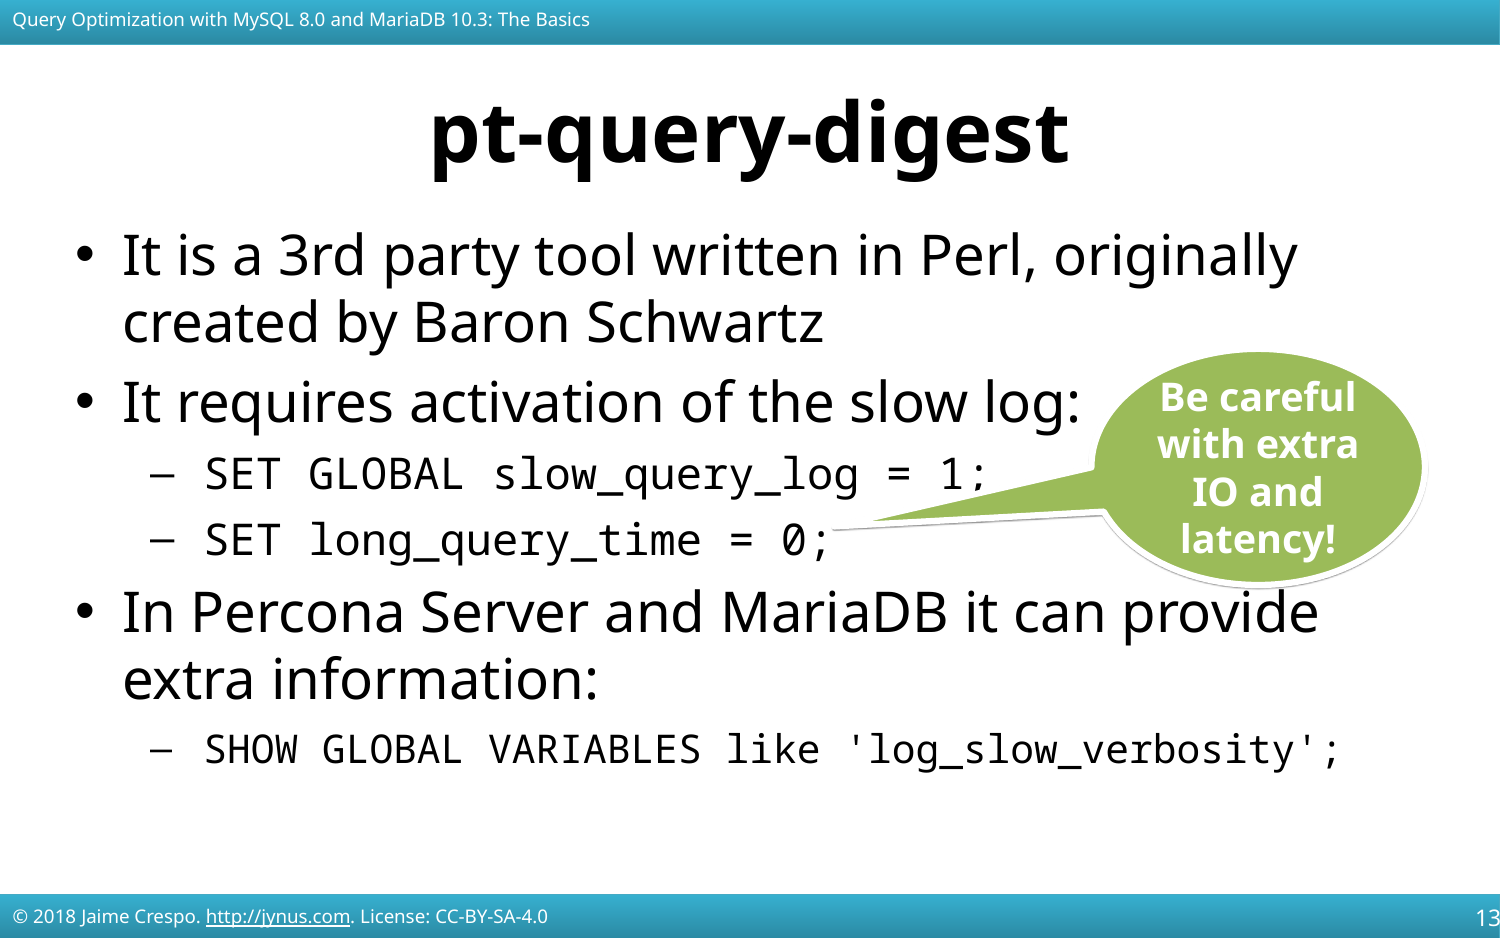

# pt-query-digest
It is a 3rd party tool written in Perl, originally created by Baron Schwartz
It requires activation of the slow log:
SET GLOBAL slow_query_log = 1;
SET long_query_time = 0;
In Percona Server and MariaDB it can provide extra information:
SHOW GLOBAL VARIABLES like 'log_slow_verbosity';
Be careful with extra IO and latency!